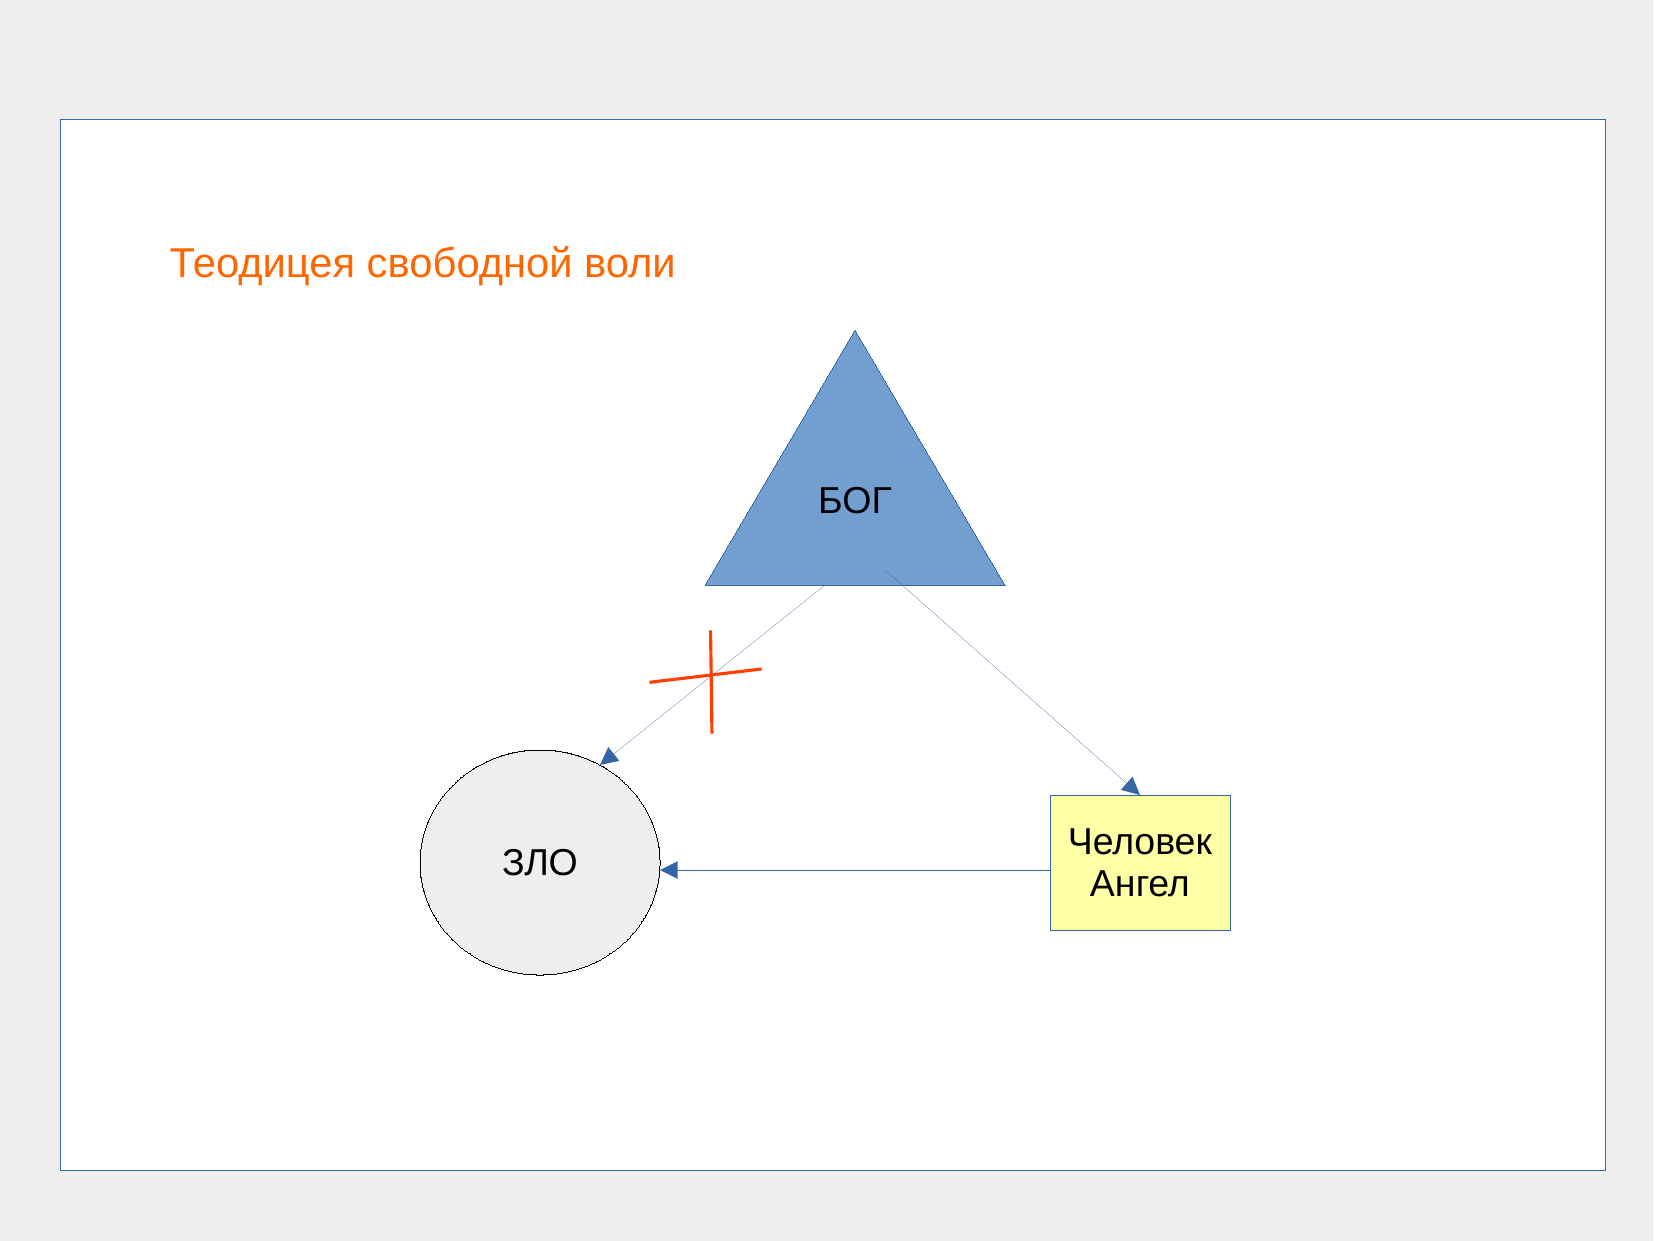

# Теодицея свободной воли
БОГ
ЗЛО
Человек
Ангел